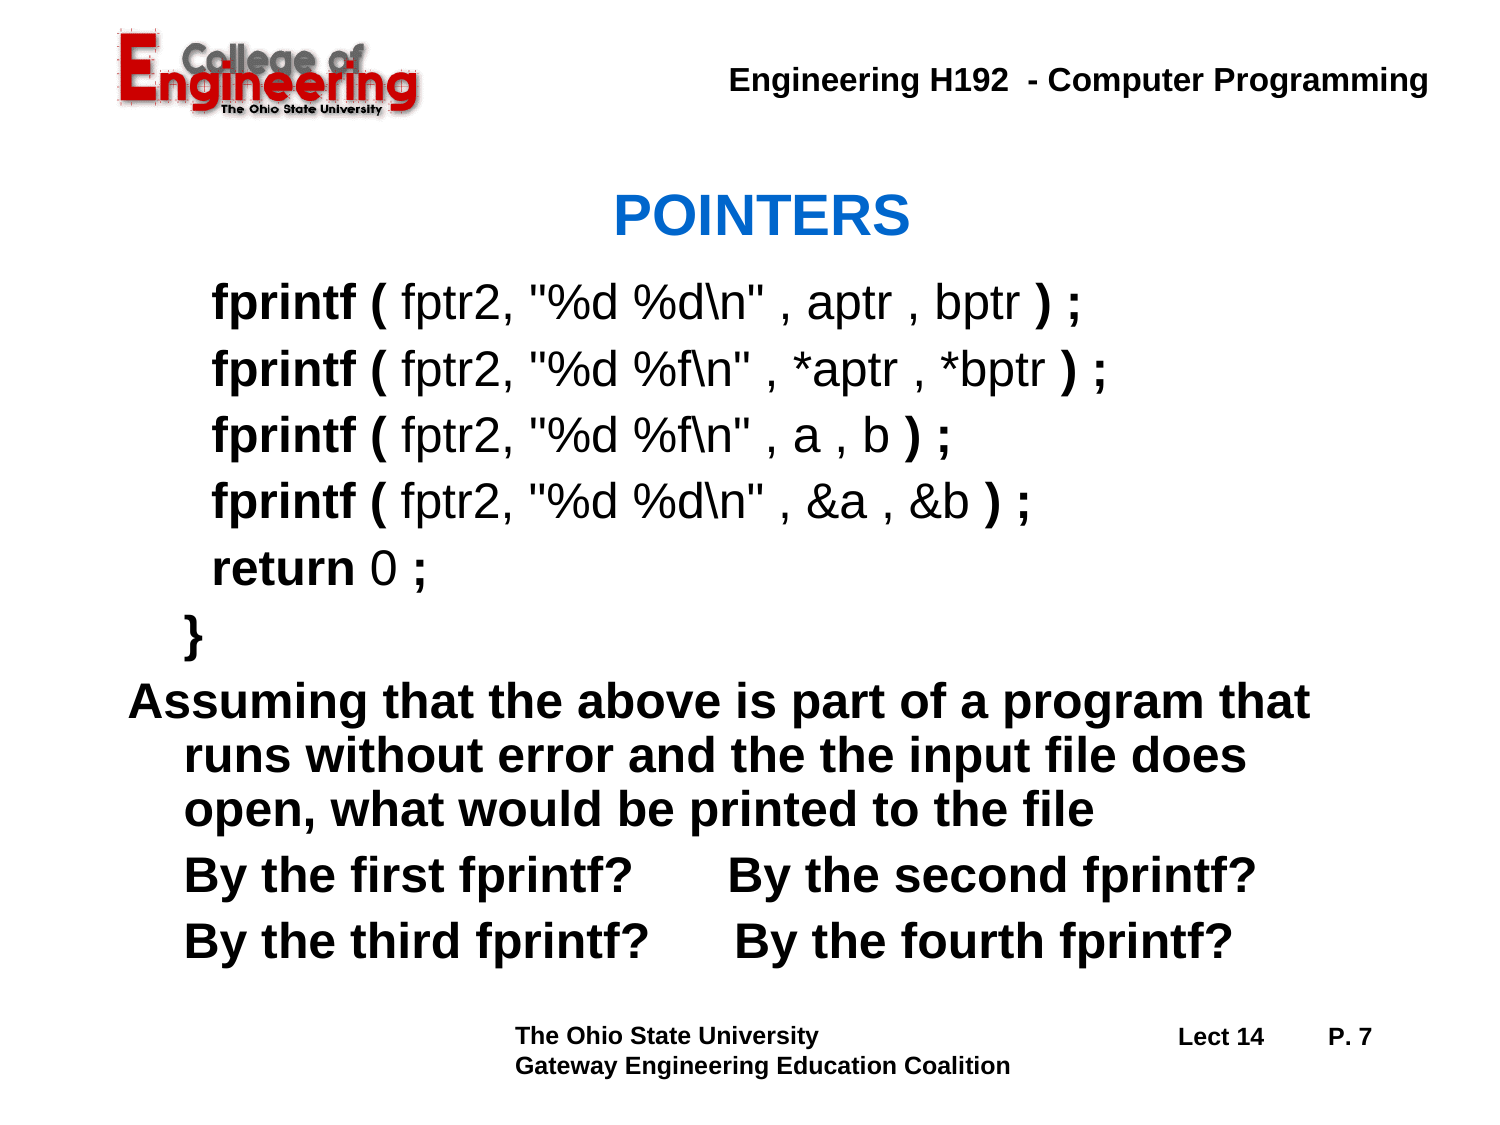

# POINTERS
	 fprintf ( fptr2, "%d %d\n" , aptr , bptr ) ;
	 fprintf ( fptr2, "%d %f\n" , *aptr , *bptr ) ;
	 fprintf ( fptr2, "%d %f\n" , a , b ) ;
 fprintf ( fptr2, "%d %d\n" , &a , &b ) ;
	 return 0 ;
	}
Assuming that the above is part of a program that runs without error and the the input file does open, what would be printed to the file
	By the first fprintf? 	By the second fprintf?
	By the third fprintf? By the fourth fprintf?
7